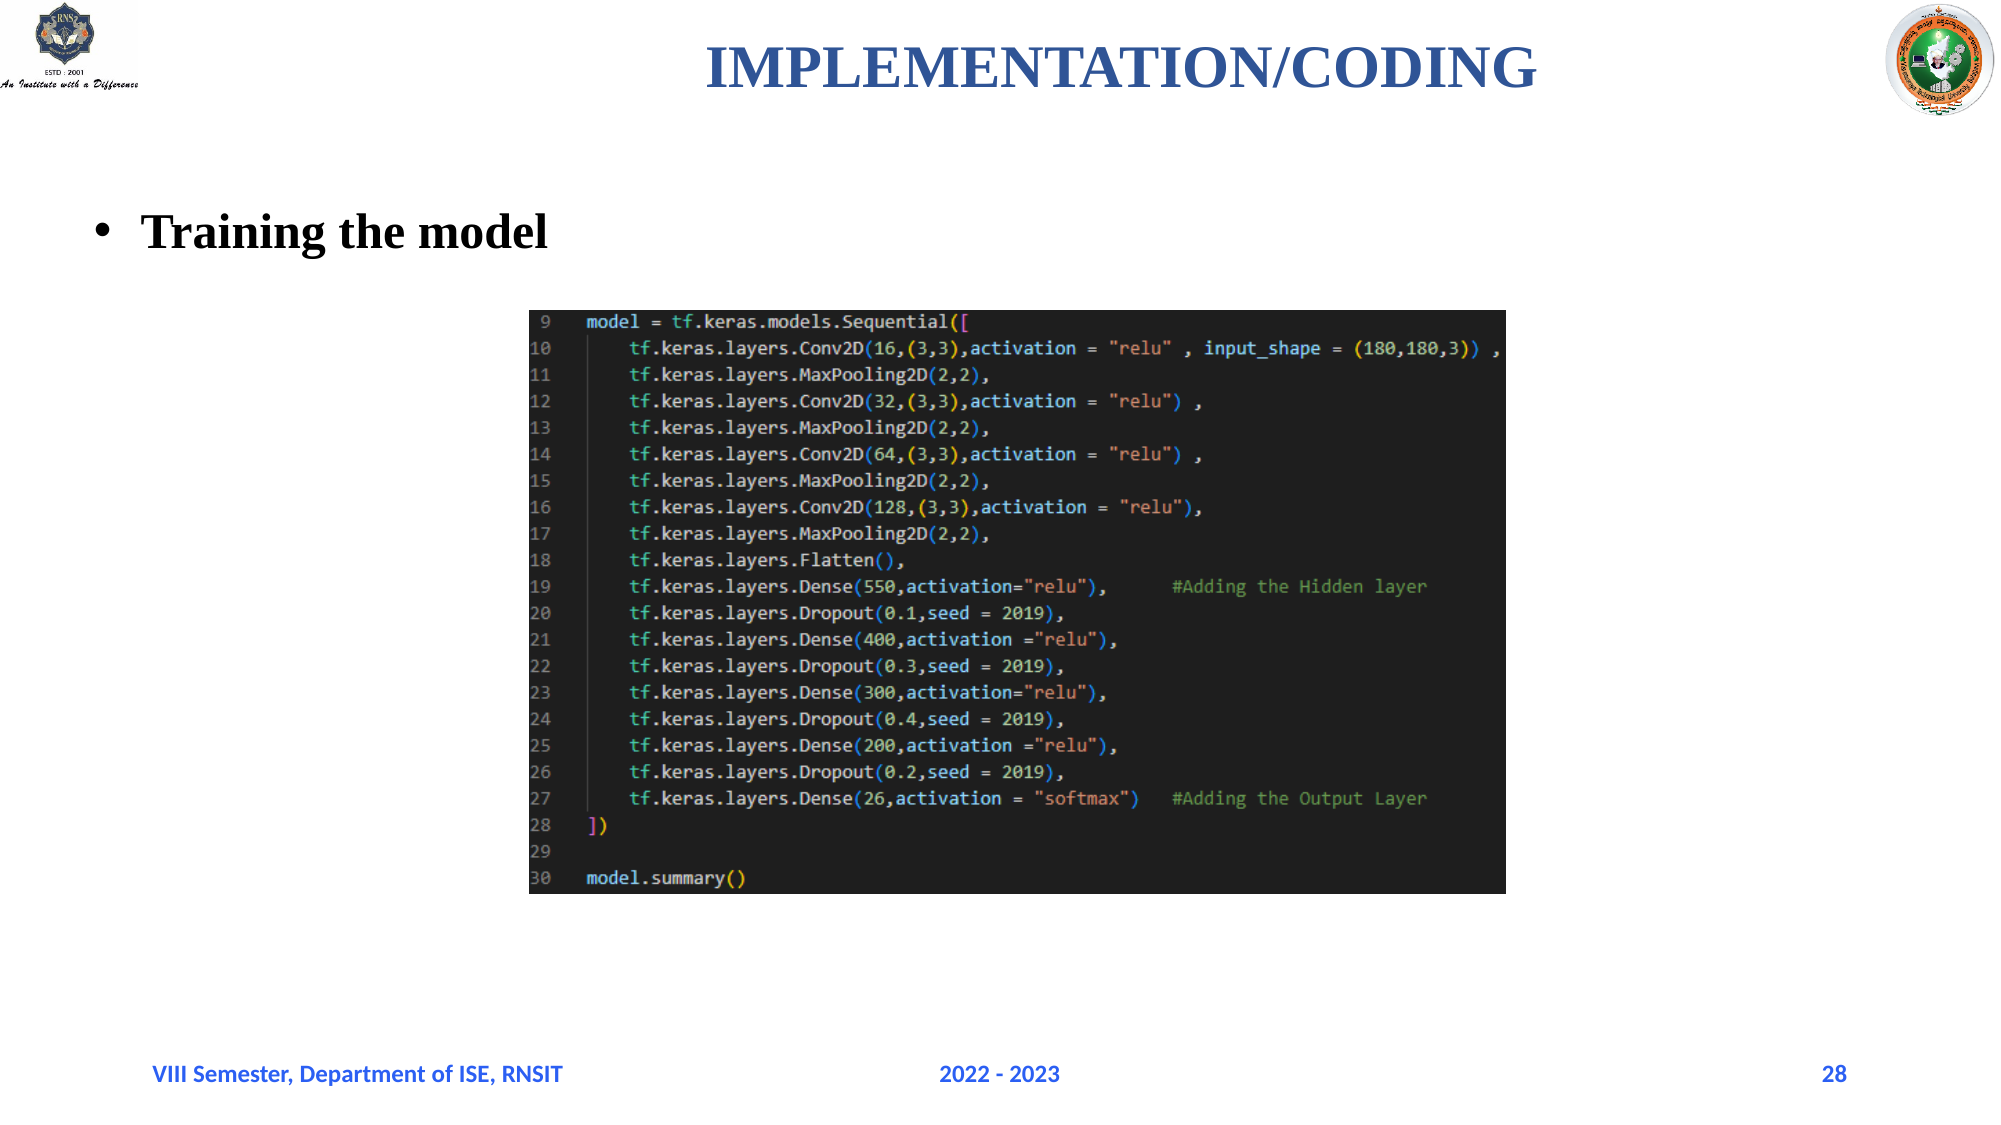

# Implementation/Coding
Training the model
VIII Semester, Department of ISE, RNSIT
2022 - 2023